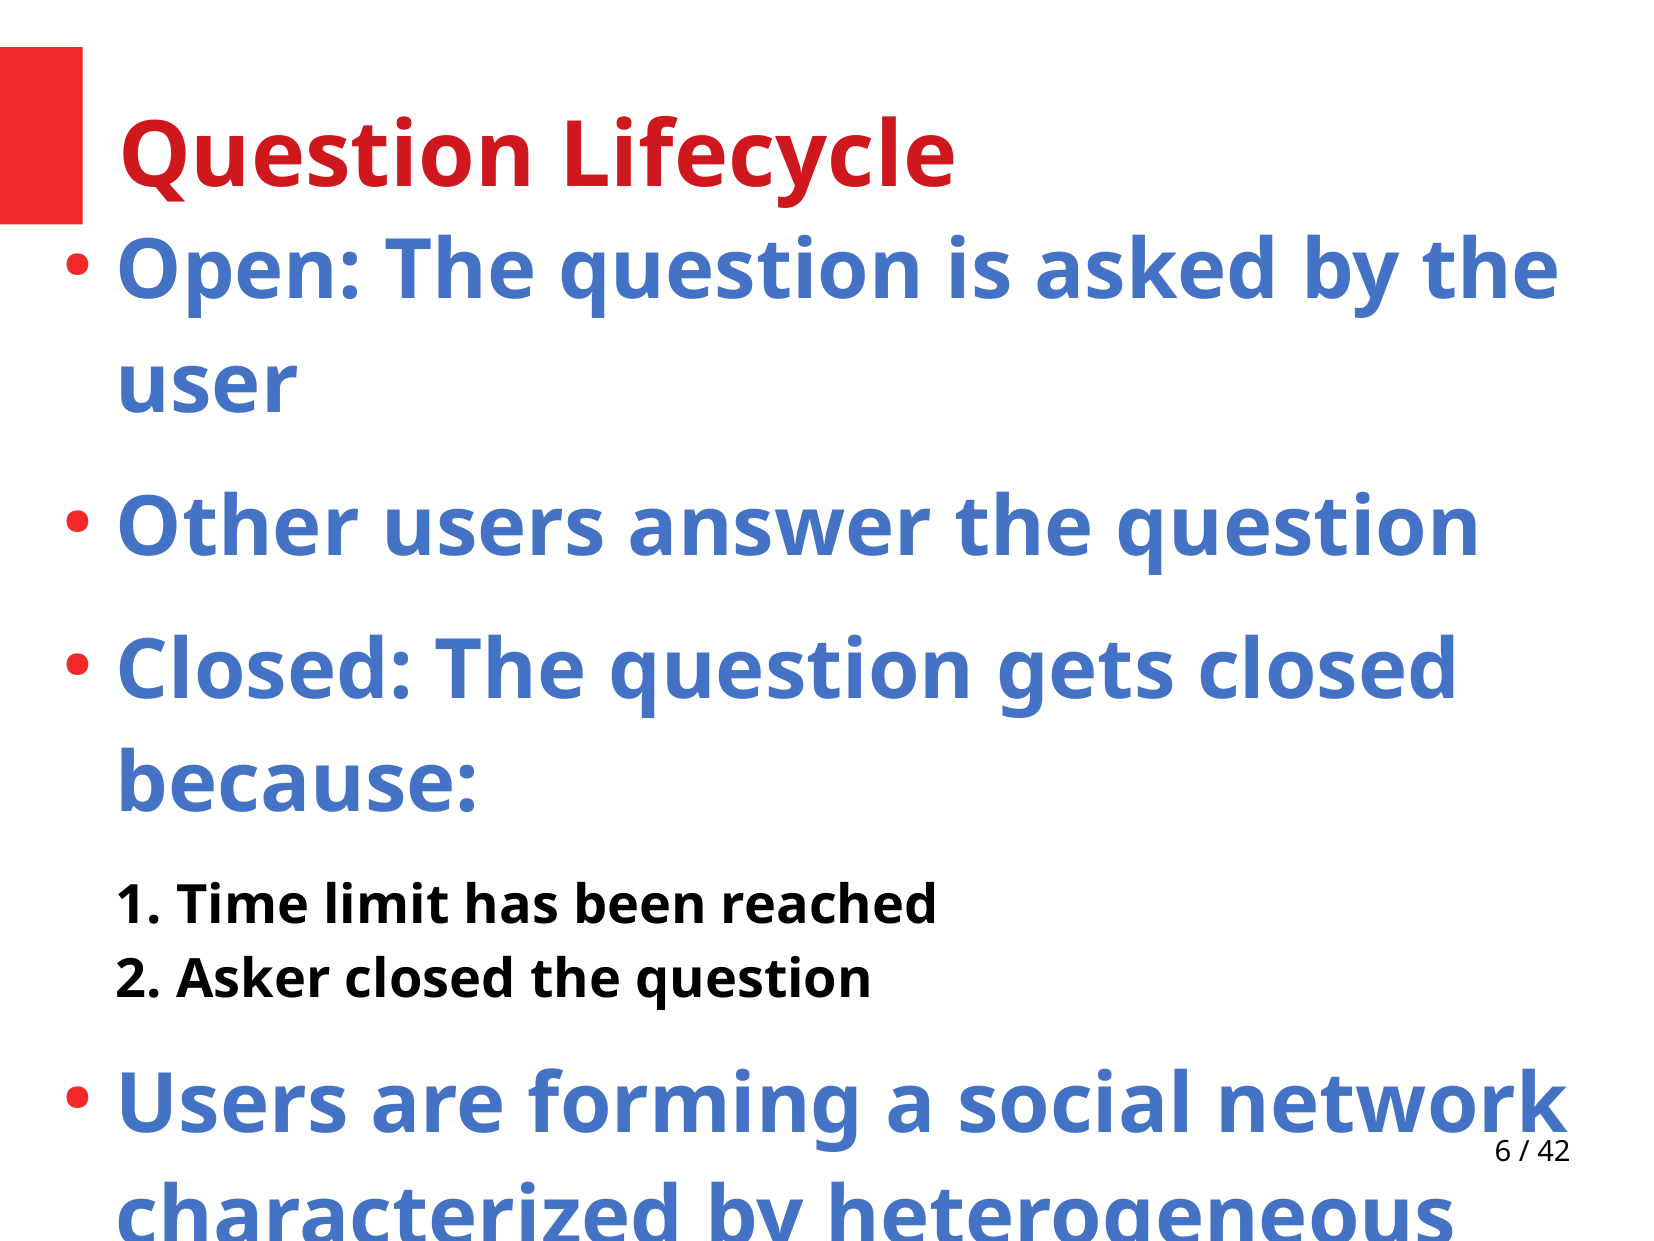

# Question Lifecycle
Open: The question is asked by the user
Other users answer the question
Closed: The question gets closed because:
1. Time limit has been reached
2. Asker closed the question
Users are forming a social network characterized by heterogeneous interactions
Resolved: The question is resolved because:
1. Asker selected the best answer
2. Other users voted on the best answer
6